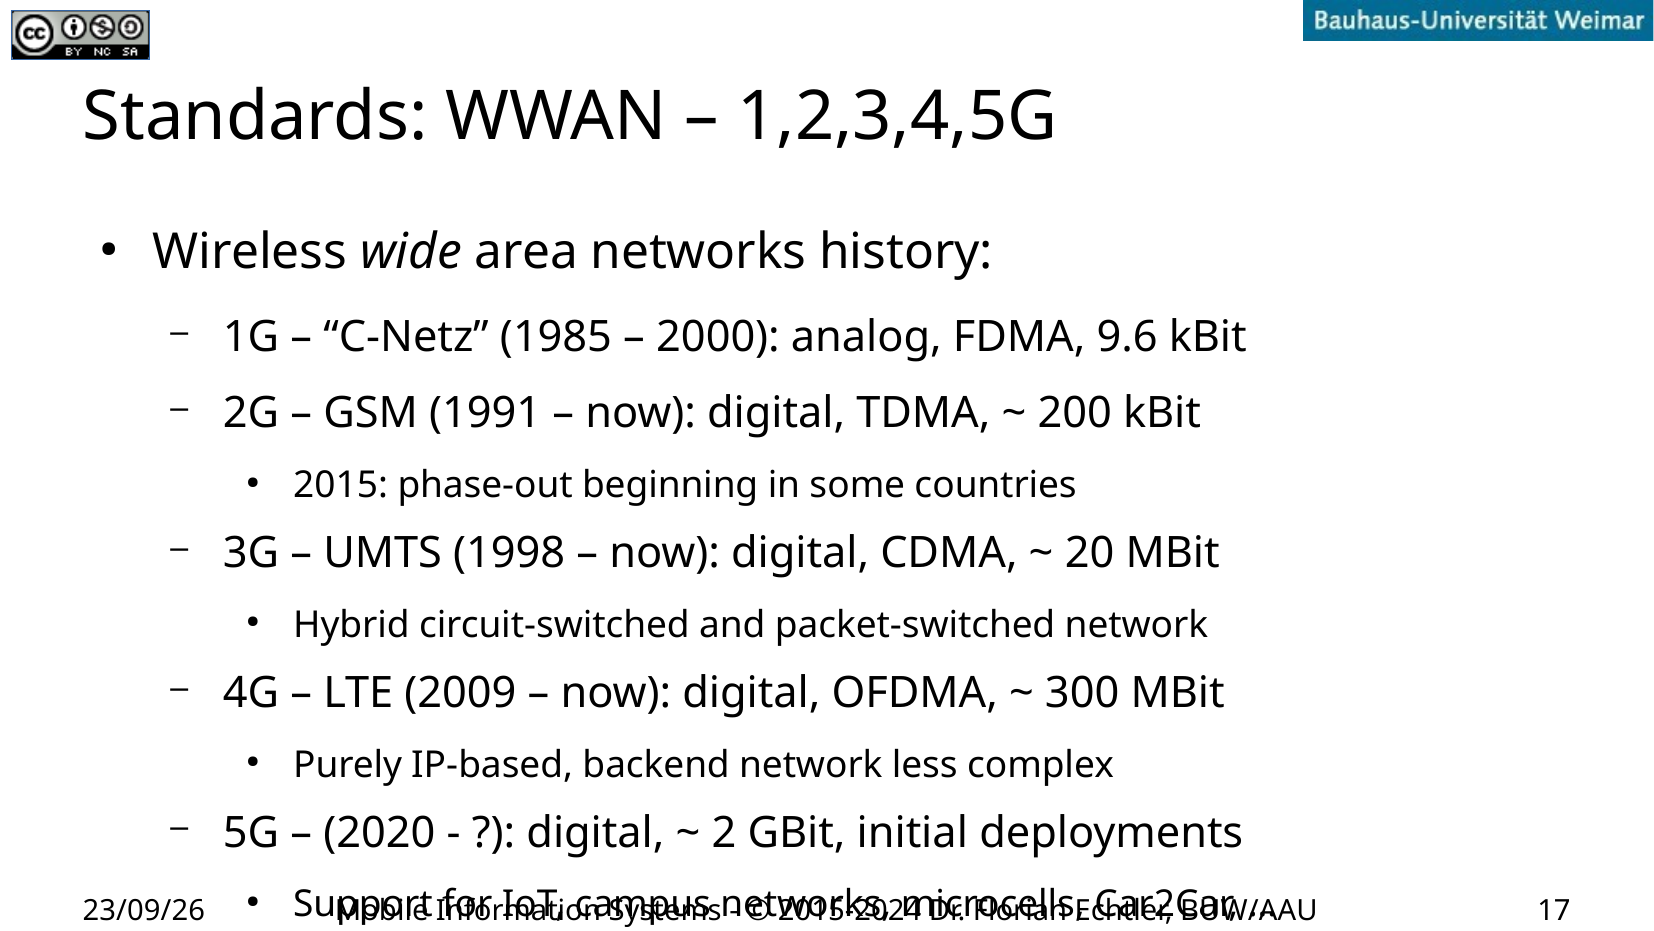

# Standards: WWAN – 1,2,3,4,5G
Wireless wide area networks history:
1G – “C-Netz” (1985 – 2000): analog, FDMA, 9.6 kBit
2G – GSM (1991 – now): digital, TDMA, ~ 200 kBit
2015: phase-out beginning in some countries
3G – UMTS (1998 – now): digital, CDMA, ~ 20 MBit
Hybrid circuit-switched and packet-switched network
4G – LTE (2009 – now): digital, OFDMA, ~ 300 MBit
Purely IP-based, backend network less complex
5G – (2020 - ?): digital, ~ 2 GBit, initial deployments
Support for IoT, campus networks, microcells, Car2Car, …
Mobile Information Systems - © 2015-2024 Dr. Florian Echtler, BUW/AAU
17